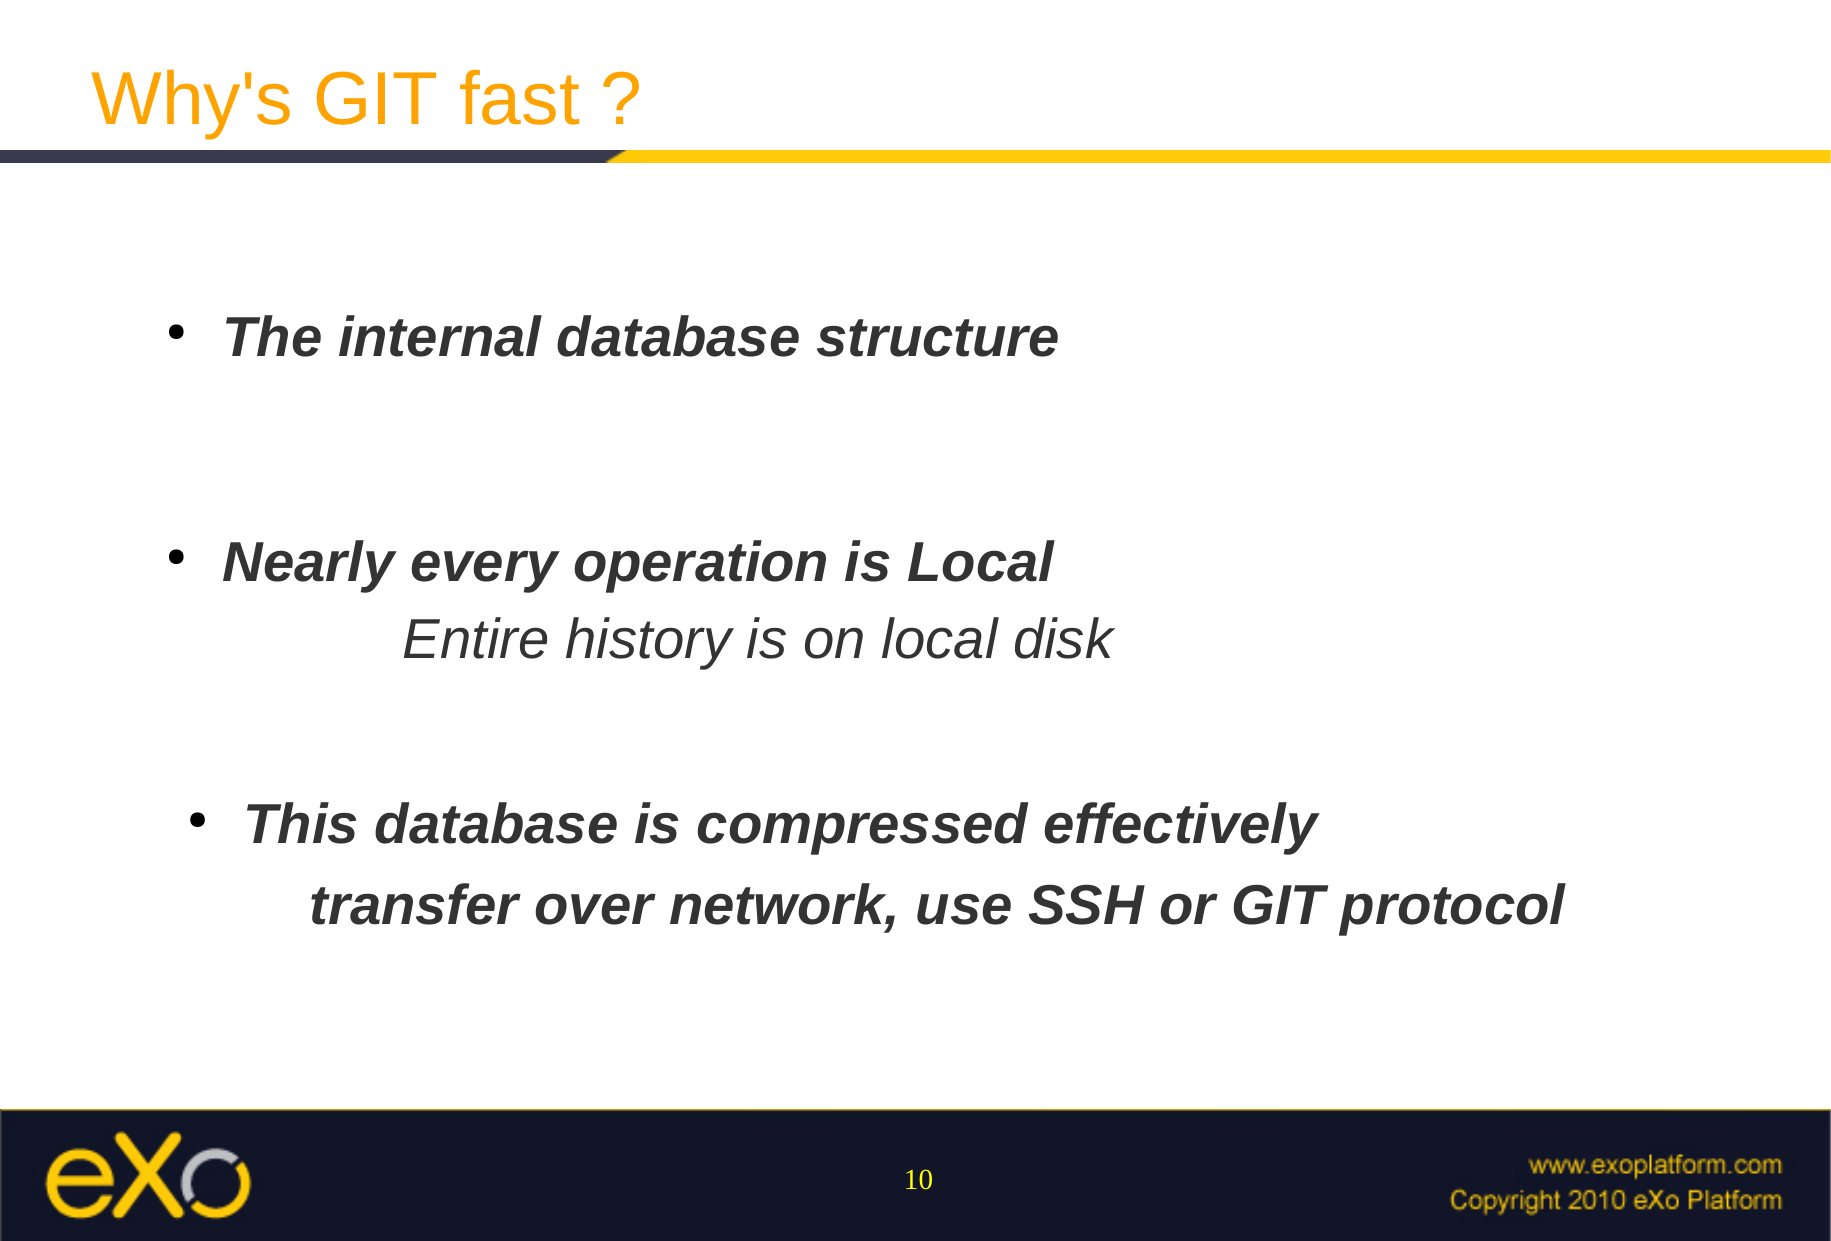

Why's GIT fast ?
The internal database structure
# Nearly every operation is Local
 Entire history is on local disk
This database is compressed effectively
transfer over network, use SSH or GIT protocol